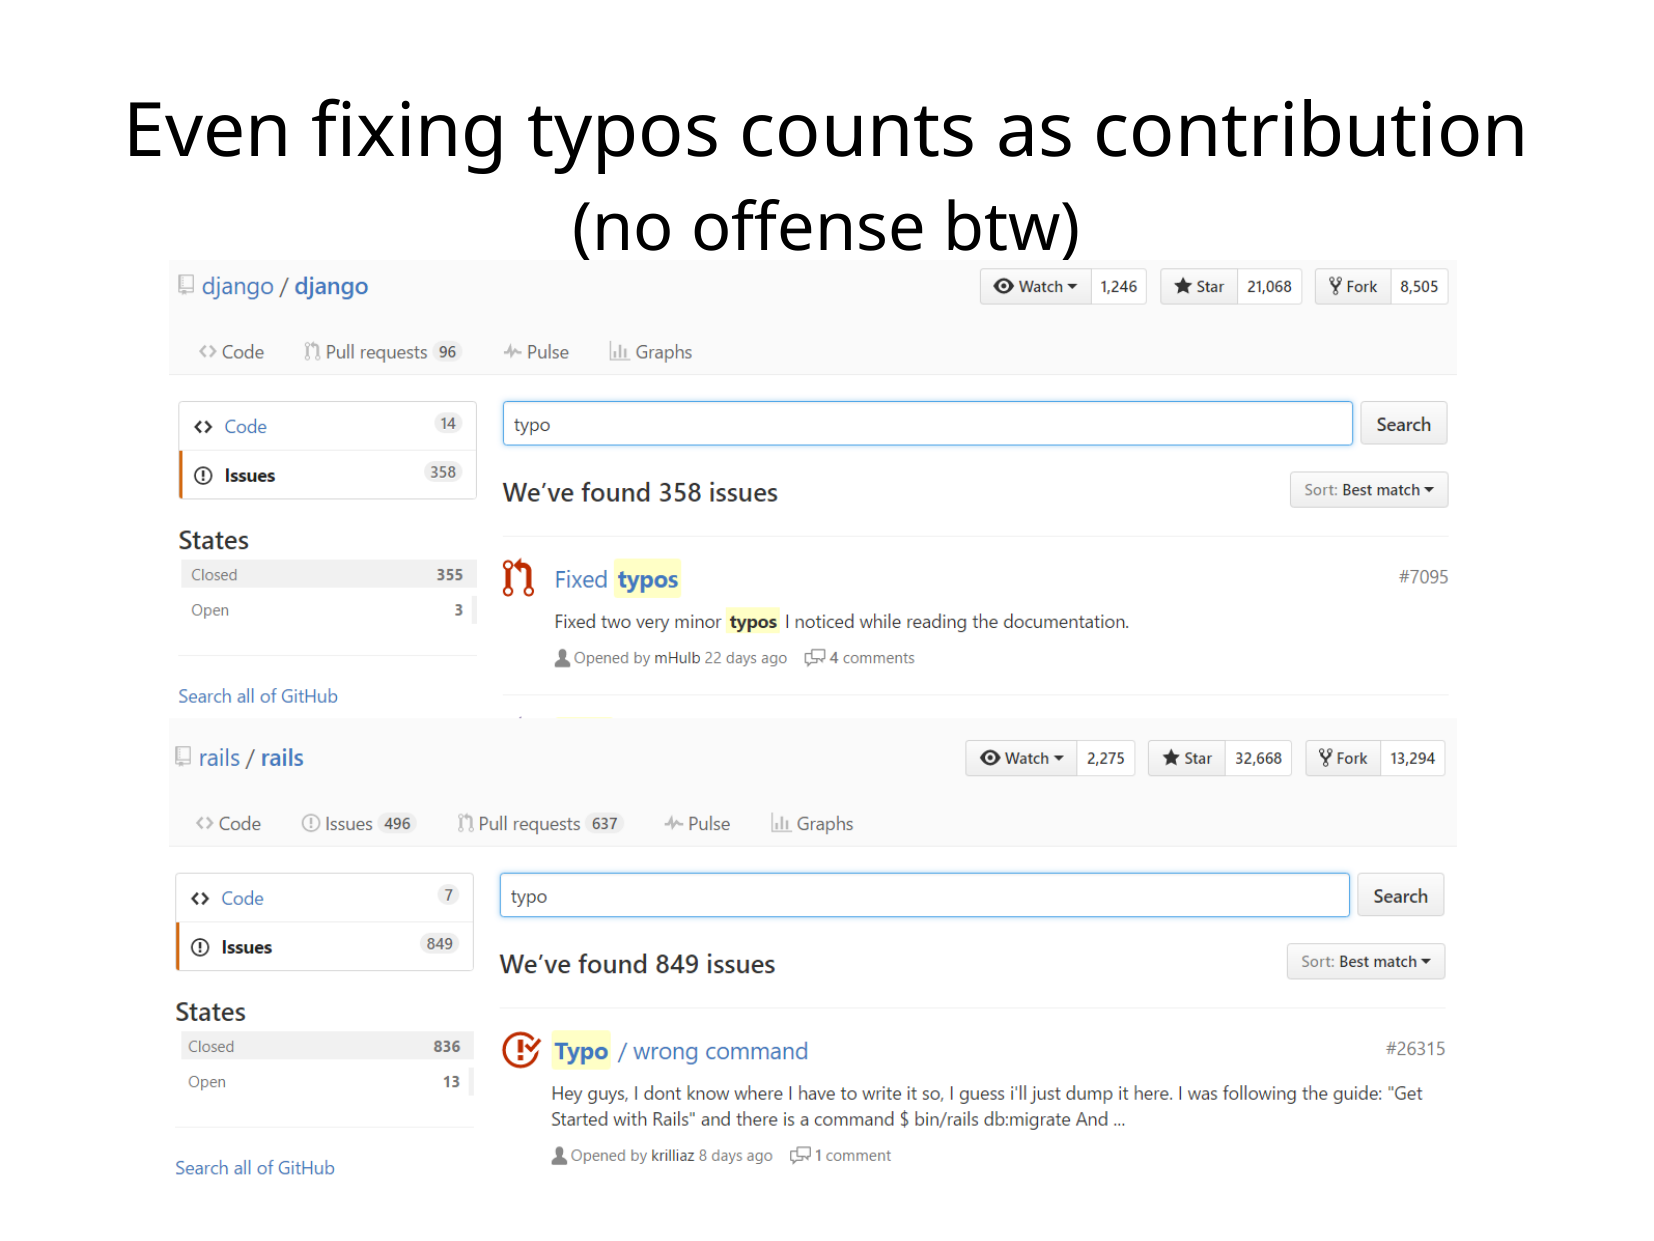

# Even fixing typos counts as contribution (no offense btw)